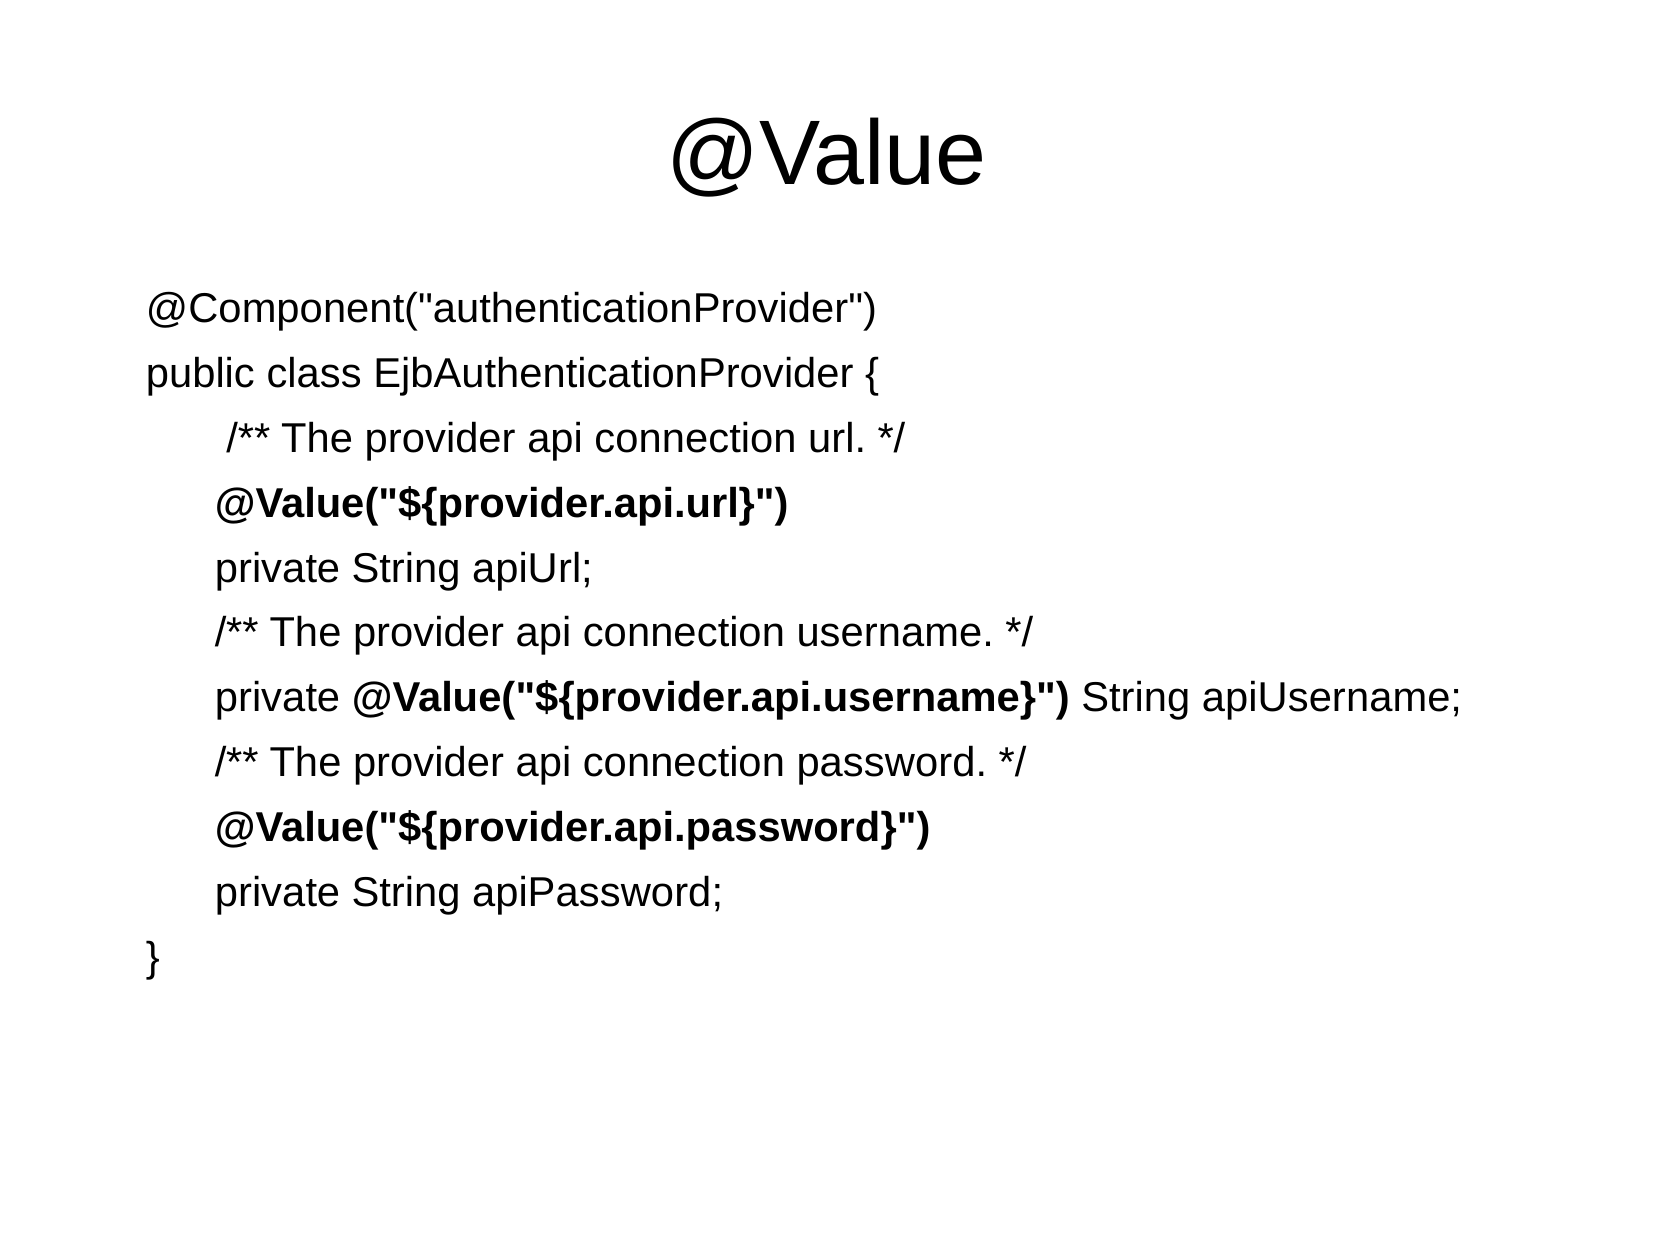

# @Value
@Component("authenticationProvider")
public class EjbAuthenticationProvider {
 /** The provider api connection url. */
 @Value("${provider.api.url}")
 private String apiUrl;
 /** The provider api connection username. */
 private @Value("${provider.api.username}") String apiUsername;
 /** The provider api connection password. */
 @Value("${provider.api.password}")
 private String apiPassword;
}